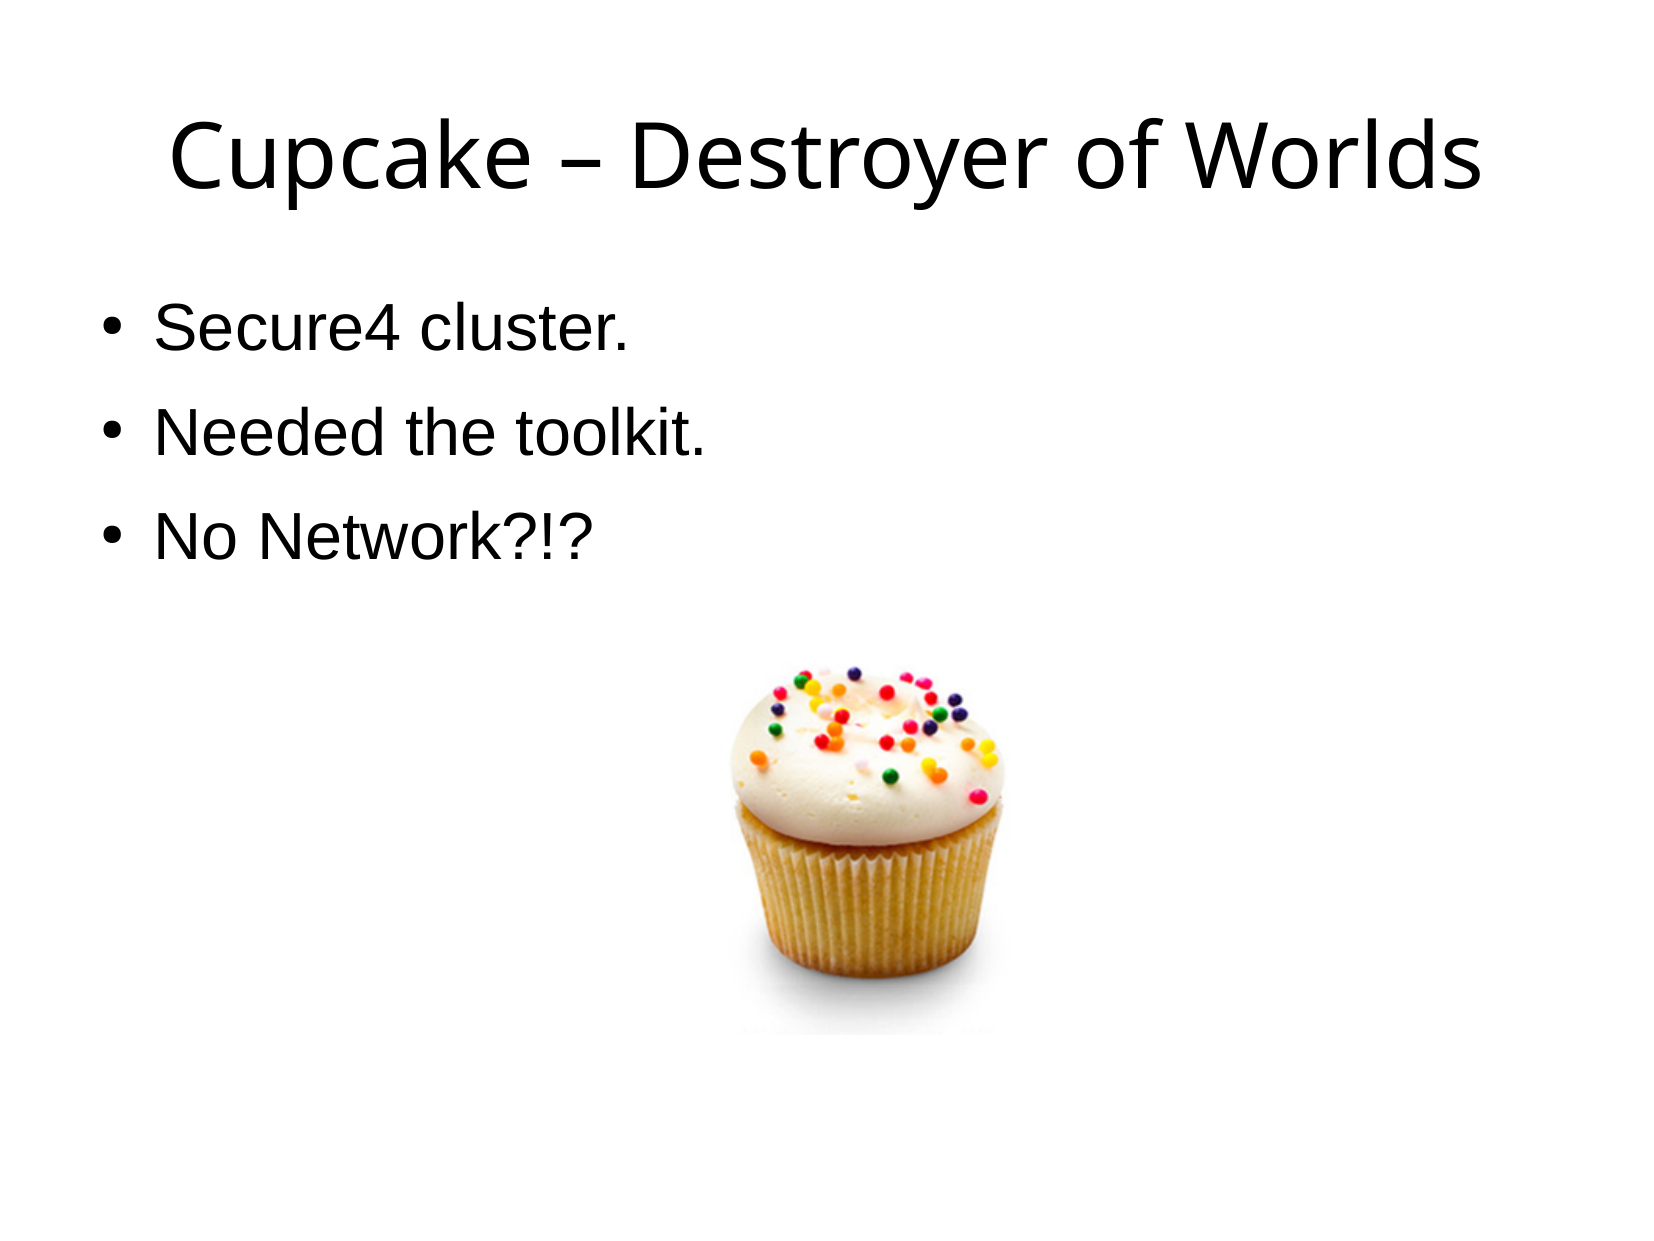

# Cupcake – Destroyer of Worlds
Secure4 cluster.
Needed the toolkit.
No Network?!?